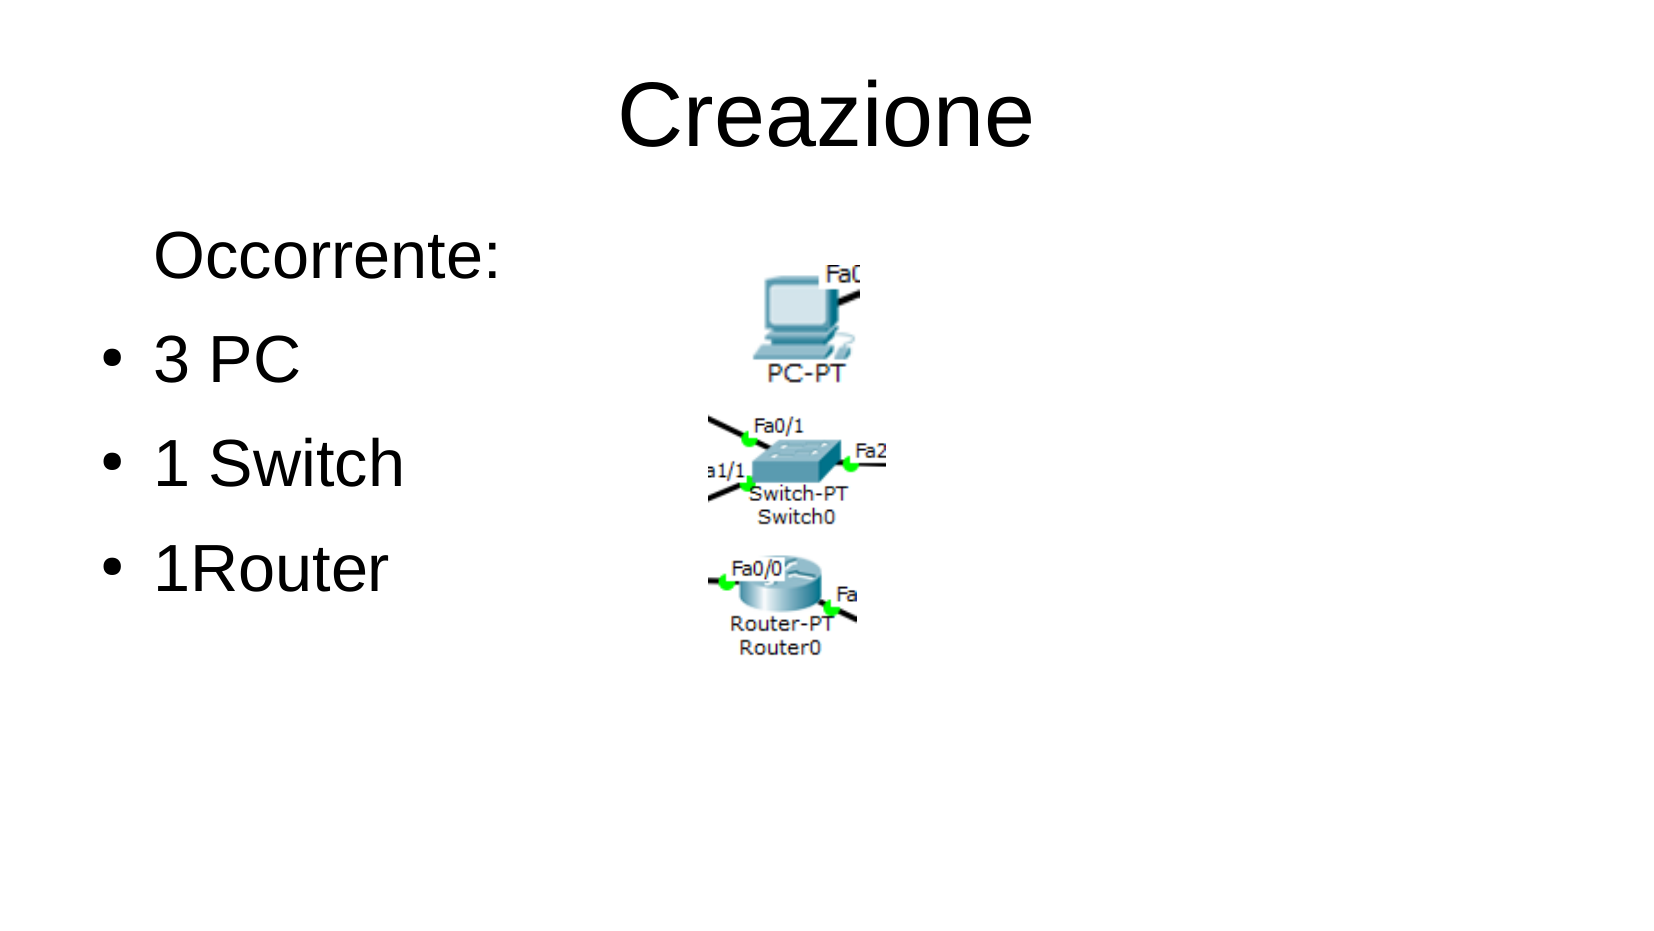

# Creazione
Occorrente:
3 PC
1 Switch
1Router